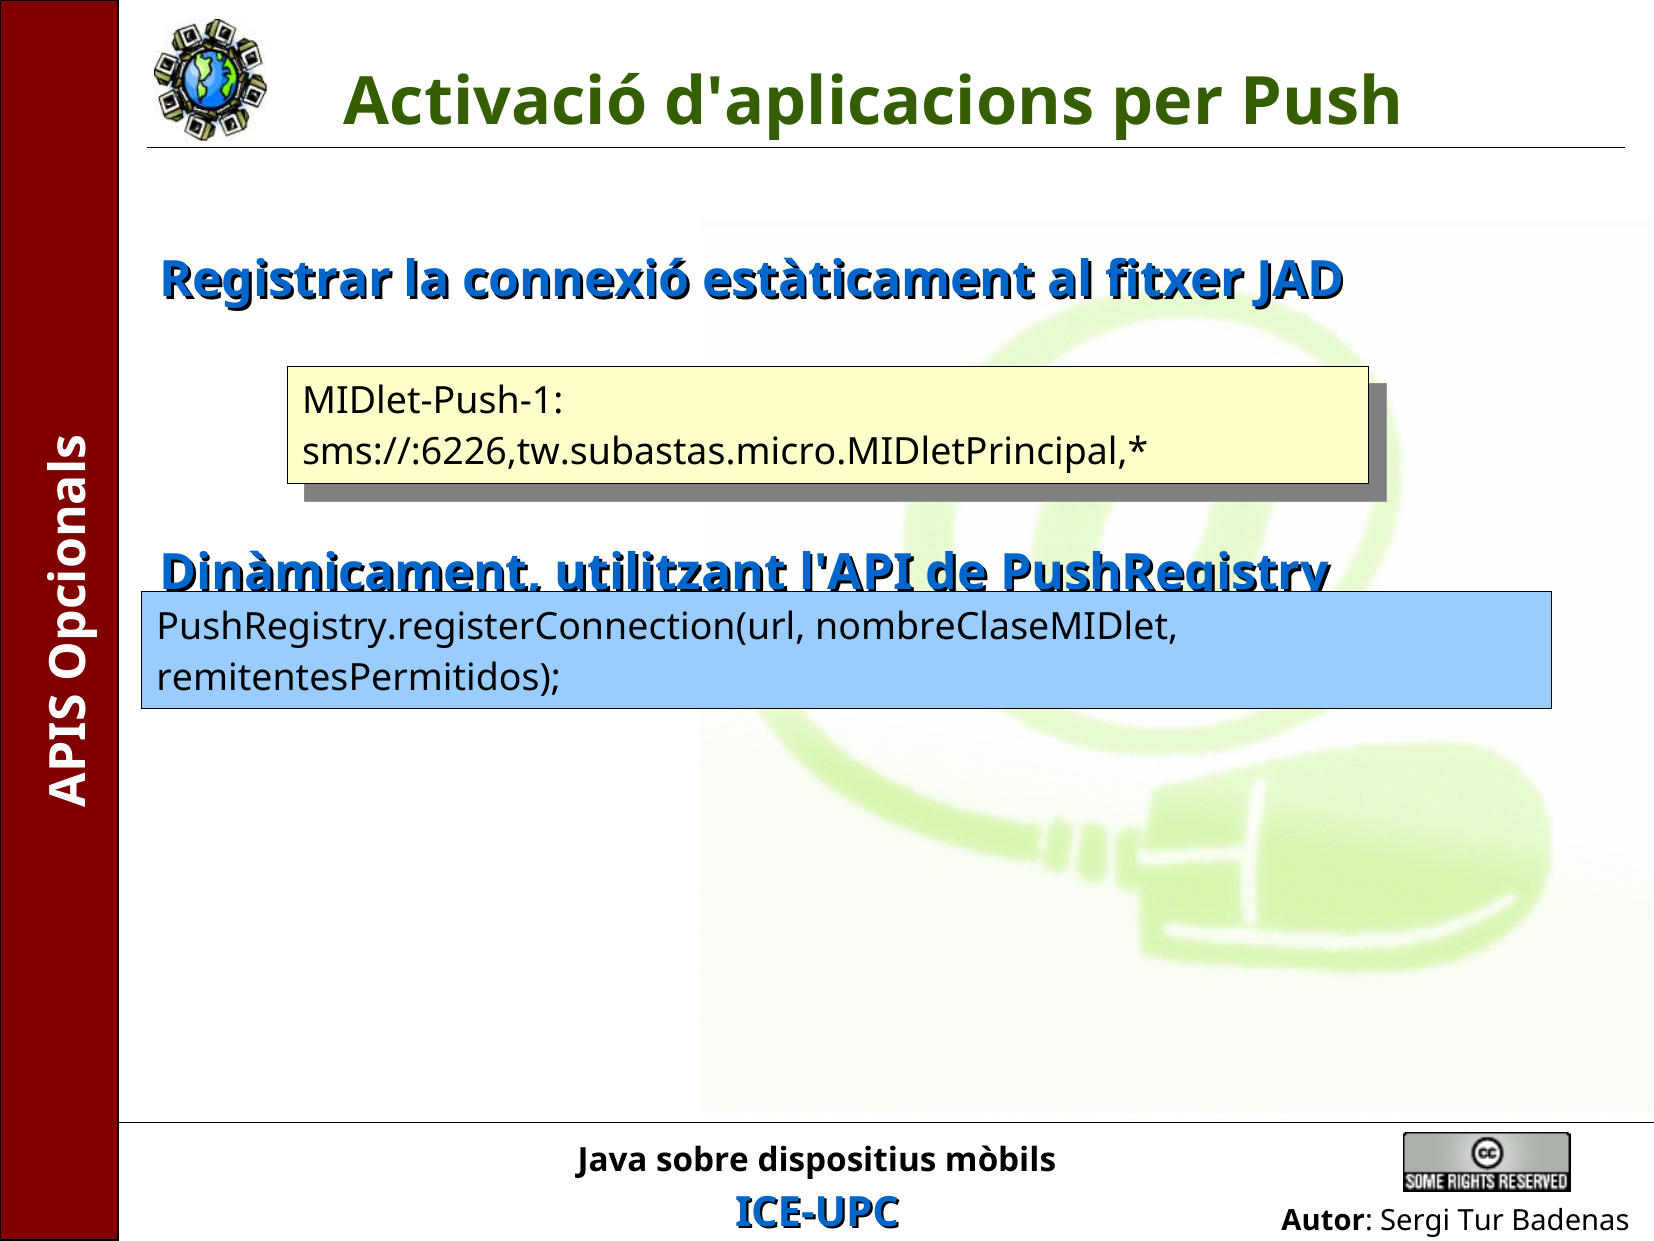

# Activació d'aplicacions per Push
Registrar la connexió estàticament al fitxer JAD
Dinàmicament, utilitzant l'API de PushRegistry
MIDlet-Push-1: sms://:6226,tw.subastas.micro.MIDletPrincipal,*
PushRegistry.registerConnection(url, nombreClaseMIDlet, remitentesPermitidos);